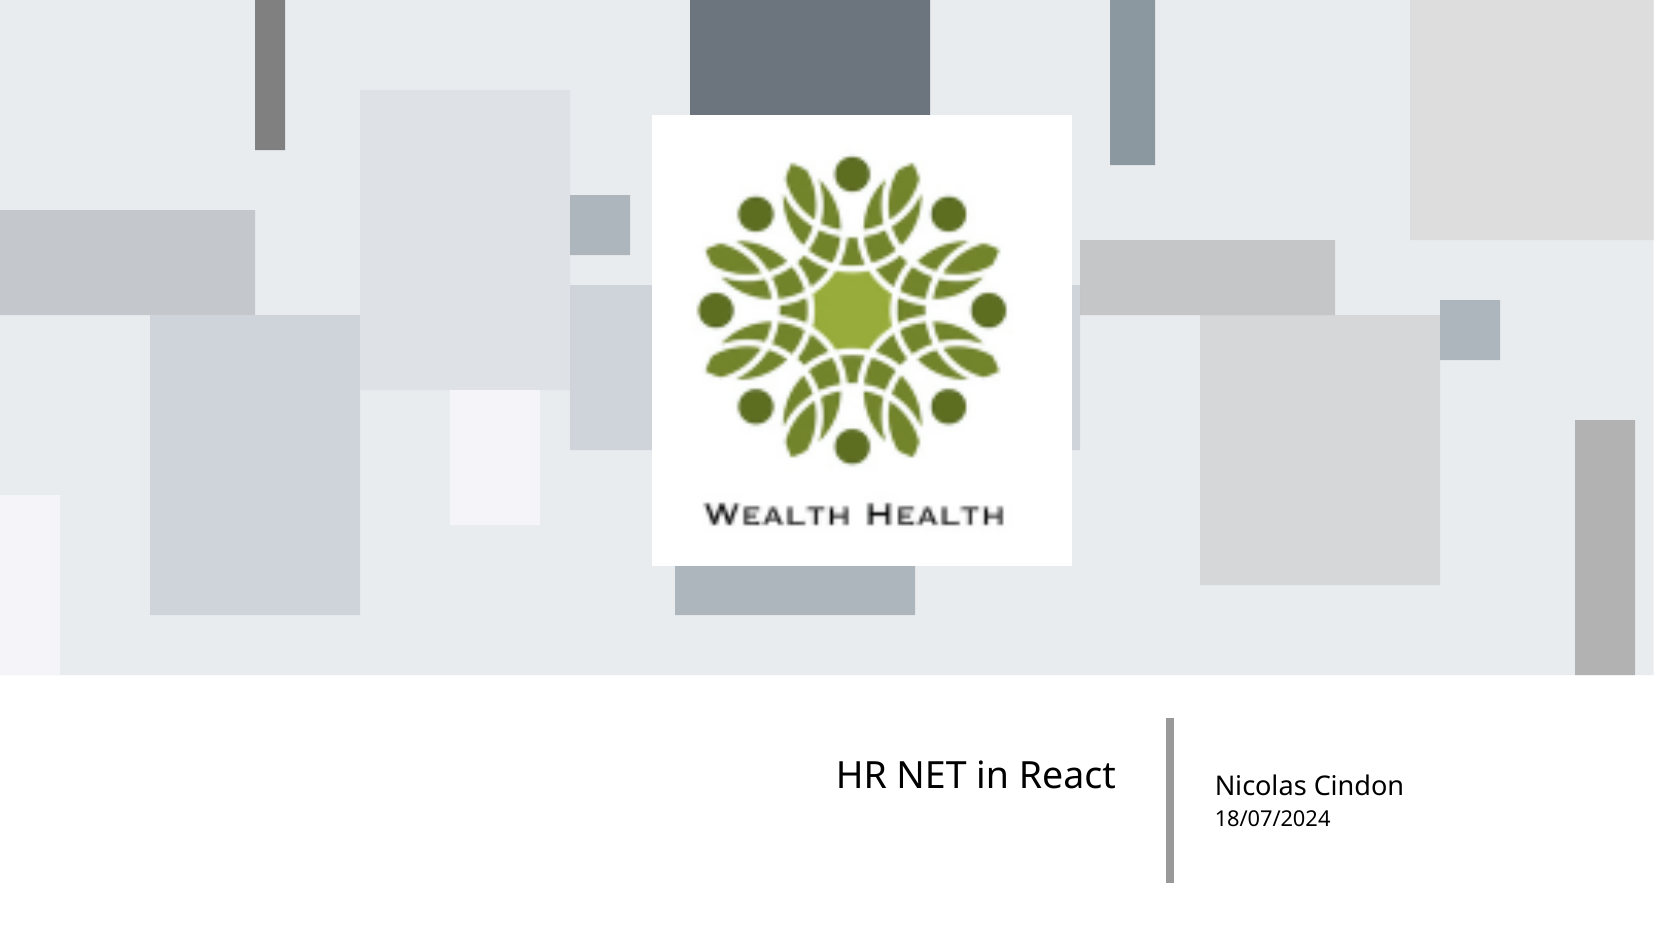

HR NET in React
Nicolas Cindon
18/07/2024